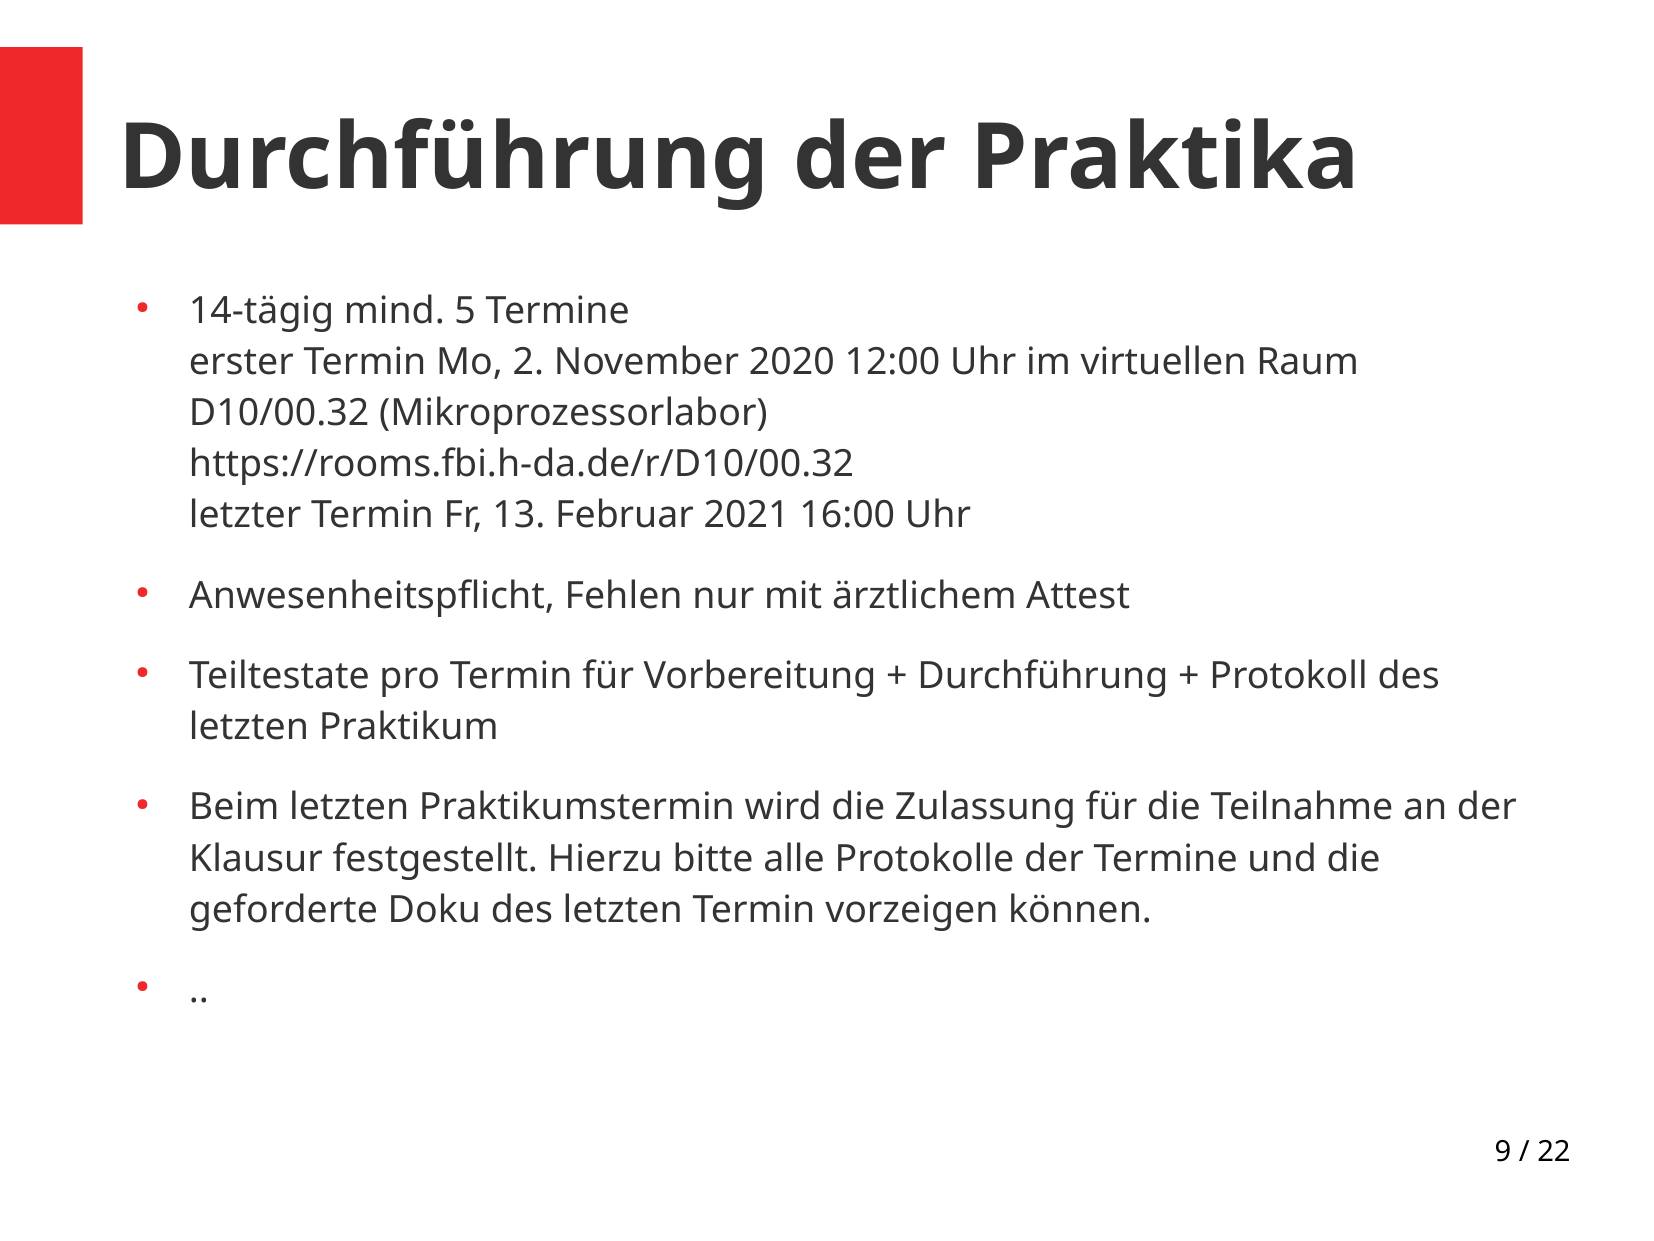

# Durchführung der Praktika
14-tägig mind. 5 Termine
erster Termin Mo, 2. November 2020 12:00 Uhr im virtuellen Raum D10/00.32 (Mikroprozessorlabor)
https://rooms.fbi.h-da.de/r/D10/00.32
letzter Termin Fr, 13. Februar 2021 16:00 Uhr
Anwesenheitspflicht, Fehlen nur mit ärztlichem Attest
Teiltestate pro Termin für Vorbereitung + Durchführung + Protokoll des letzten Praktikum
Beim letzten Praktikumstermin wird die Zulassung für die Teilnahme an der Klausur festgestellt. Hierzu bitte alle Protokolle der Termine und die geforderte Doku des letzten Termin vorzeigen können.
..
9